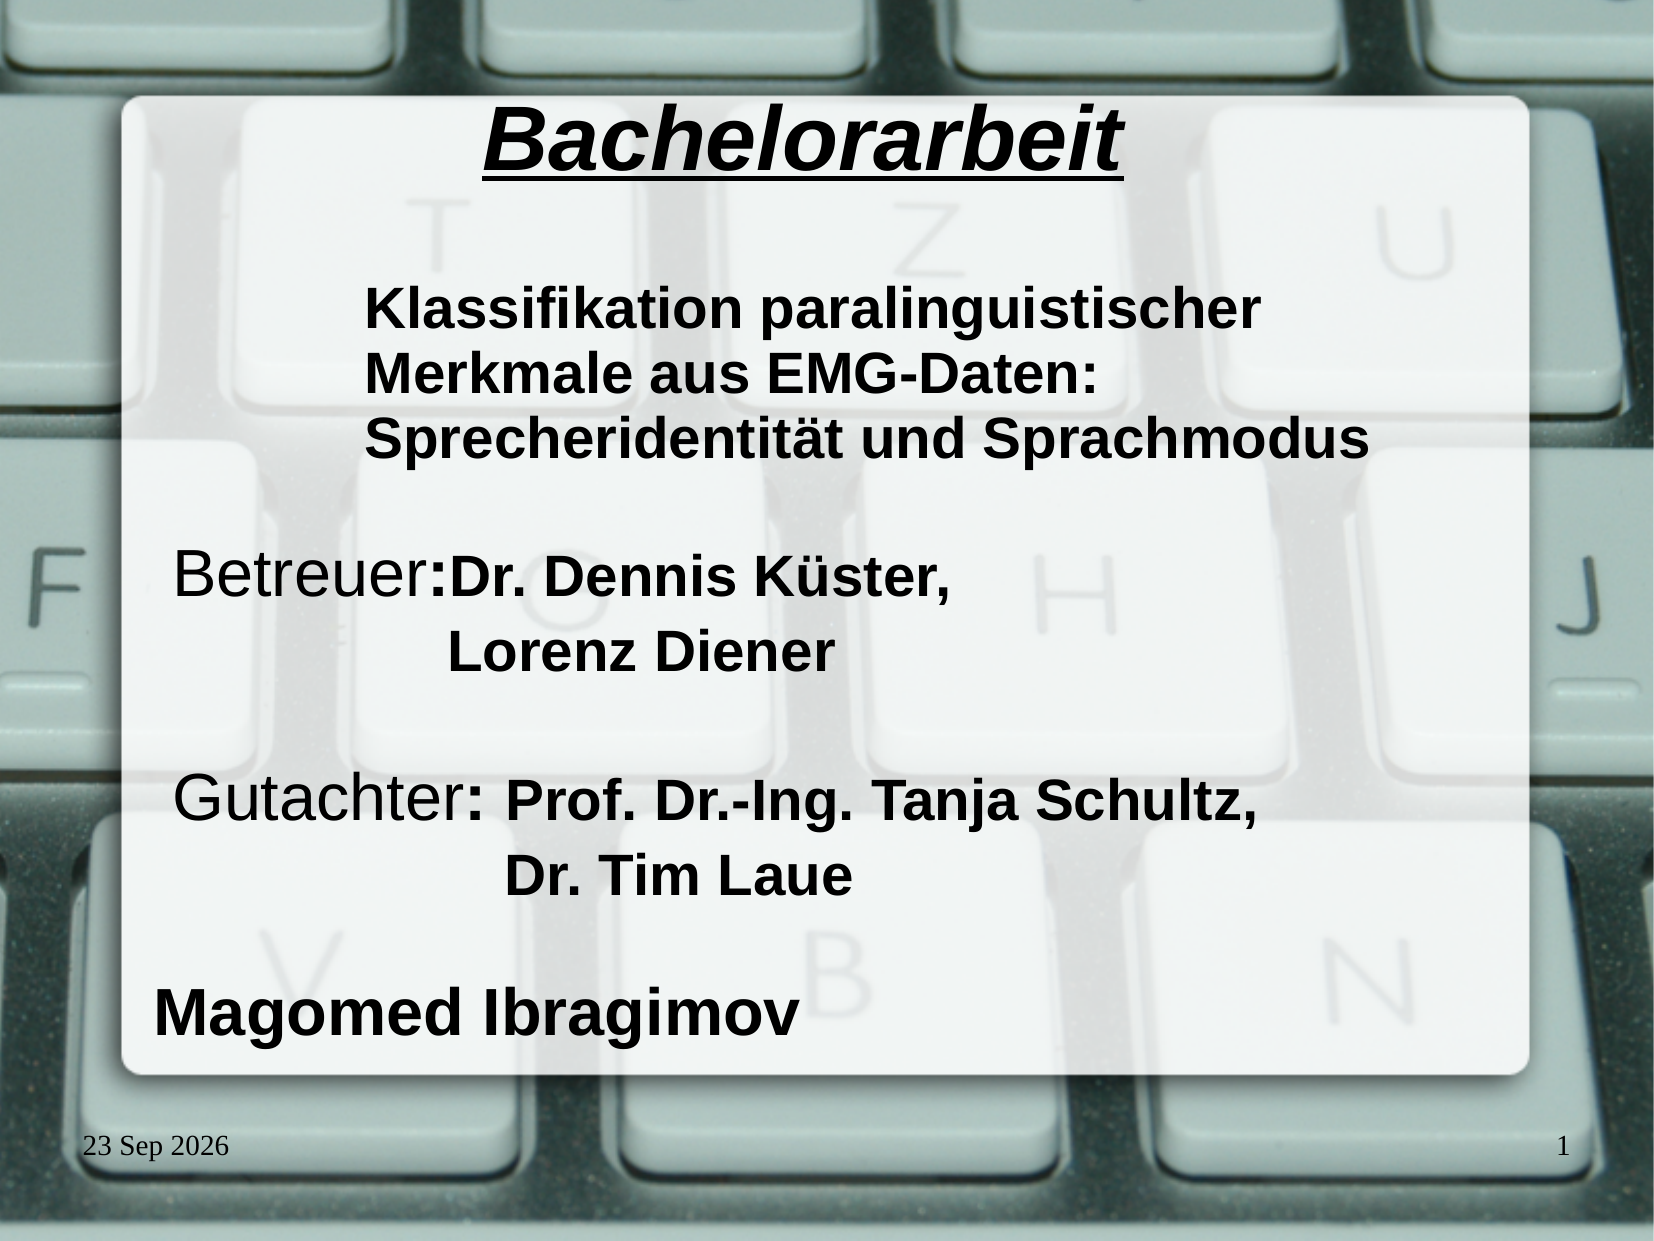

# Bachelorarbeit
 Klassifikation paralinguistischer
 Merkmale aus EMG-Daten:
 Sprecheridentität und Sprachmodus
 Betreuer:Dr. Dennis Küster,
 Lorenz Diener
 Gutachter: Prof. Dr.-Ing. Tanja Schultz,
 Dr. Tim Laue
Magomed Ibragimov
1